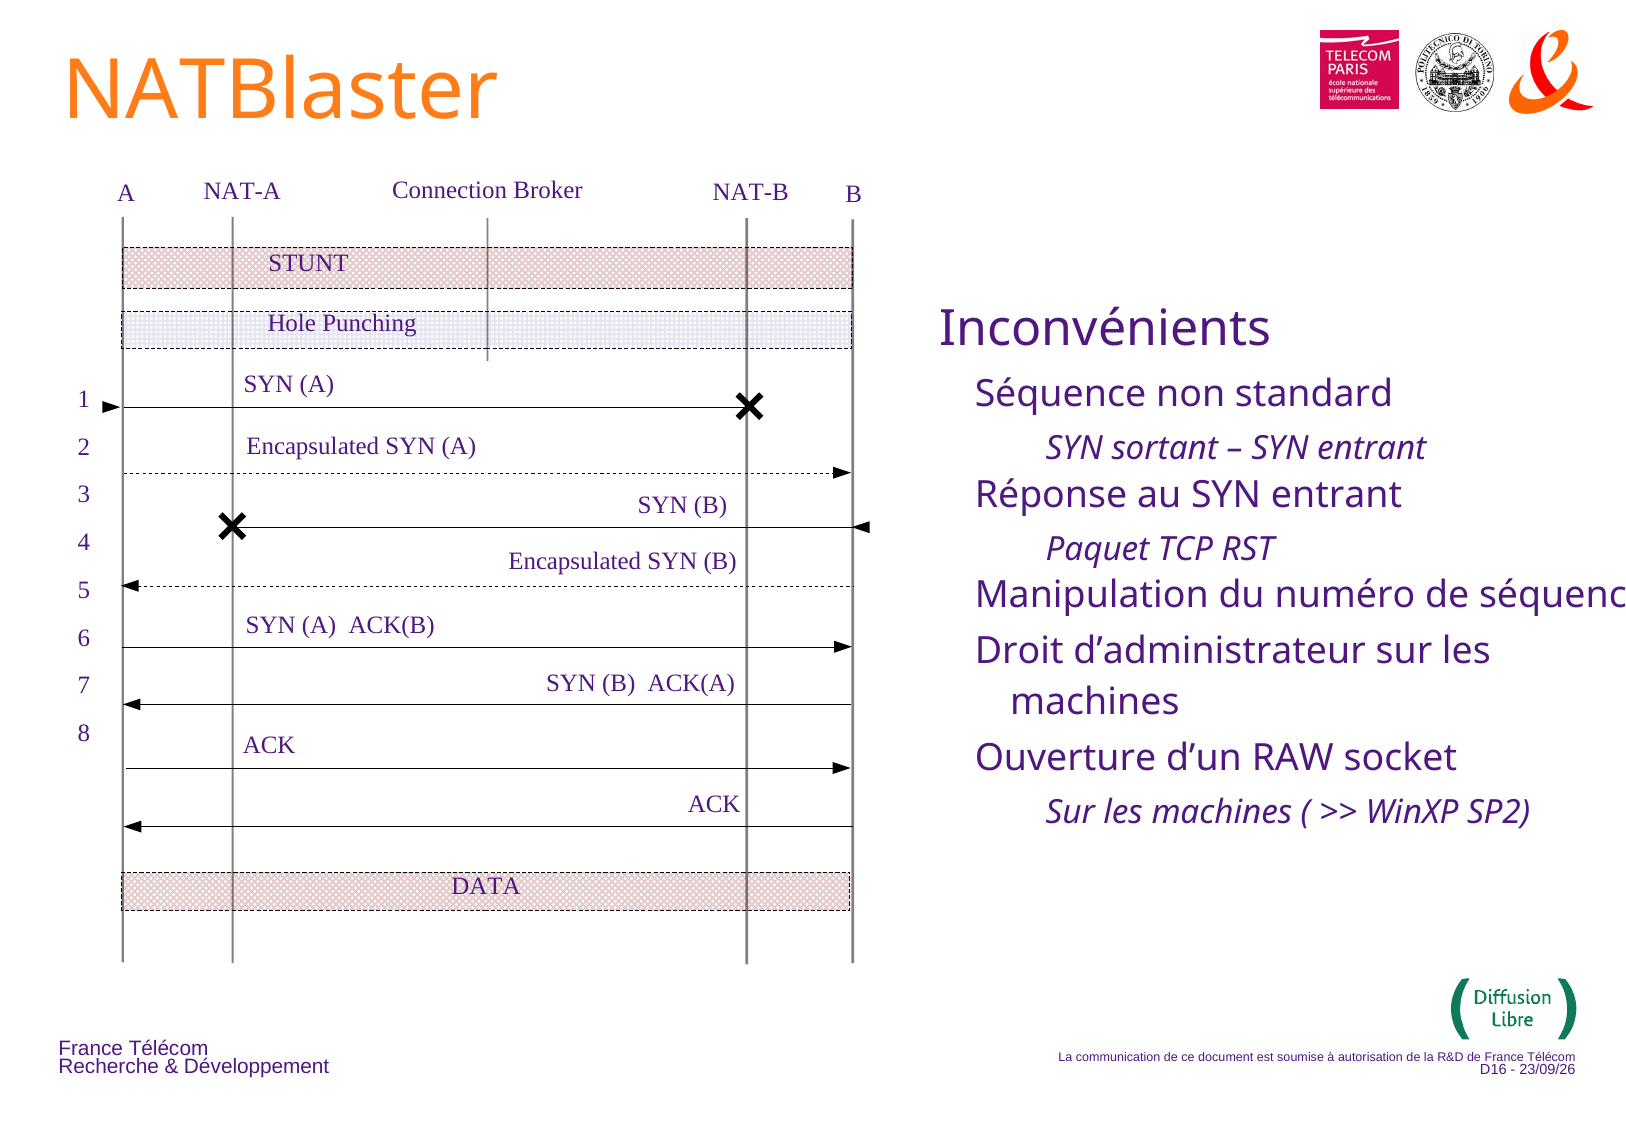

# NATBlaster
Connection Broker
NAT-A
NAT-B
A
B
STUNT
Inconvénients
Séquence non standard
SYN sortant – SYN entrant
Réponse au SYN entrant
Paquet TCP RST
Manipulation du numéro de séquence
Droit d’administrateur sur les machines
Ouverture d’un RAW socket
Sur les machines ( >> WinXP SP2)
Hole Punching
SYN (A)
1
2
3
4
5
6
7
8
Encapsulated SYN (A)
SYN (B)
Encapsulated SYN (B)
SYN (A) ACK(B)
SYN (B) ACK(A)
ACK
ACK
DATA